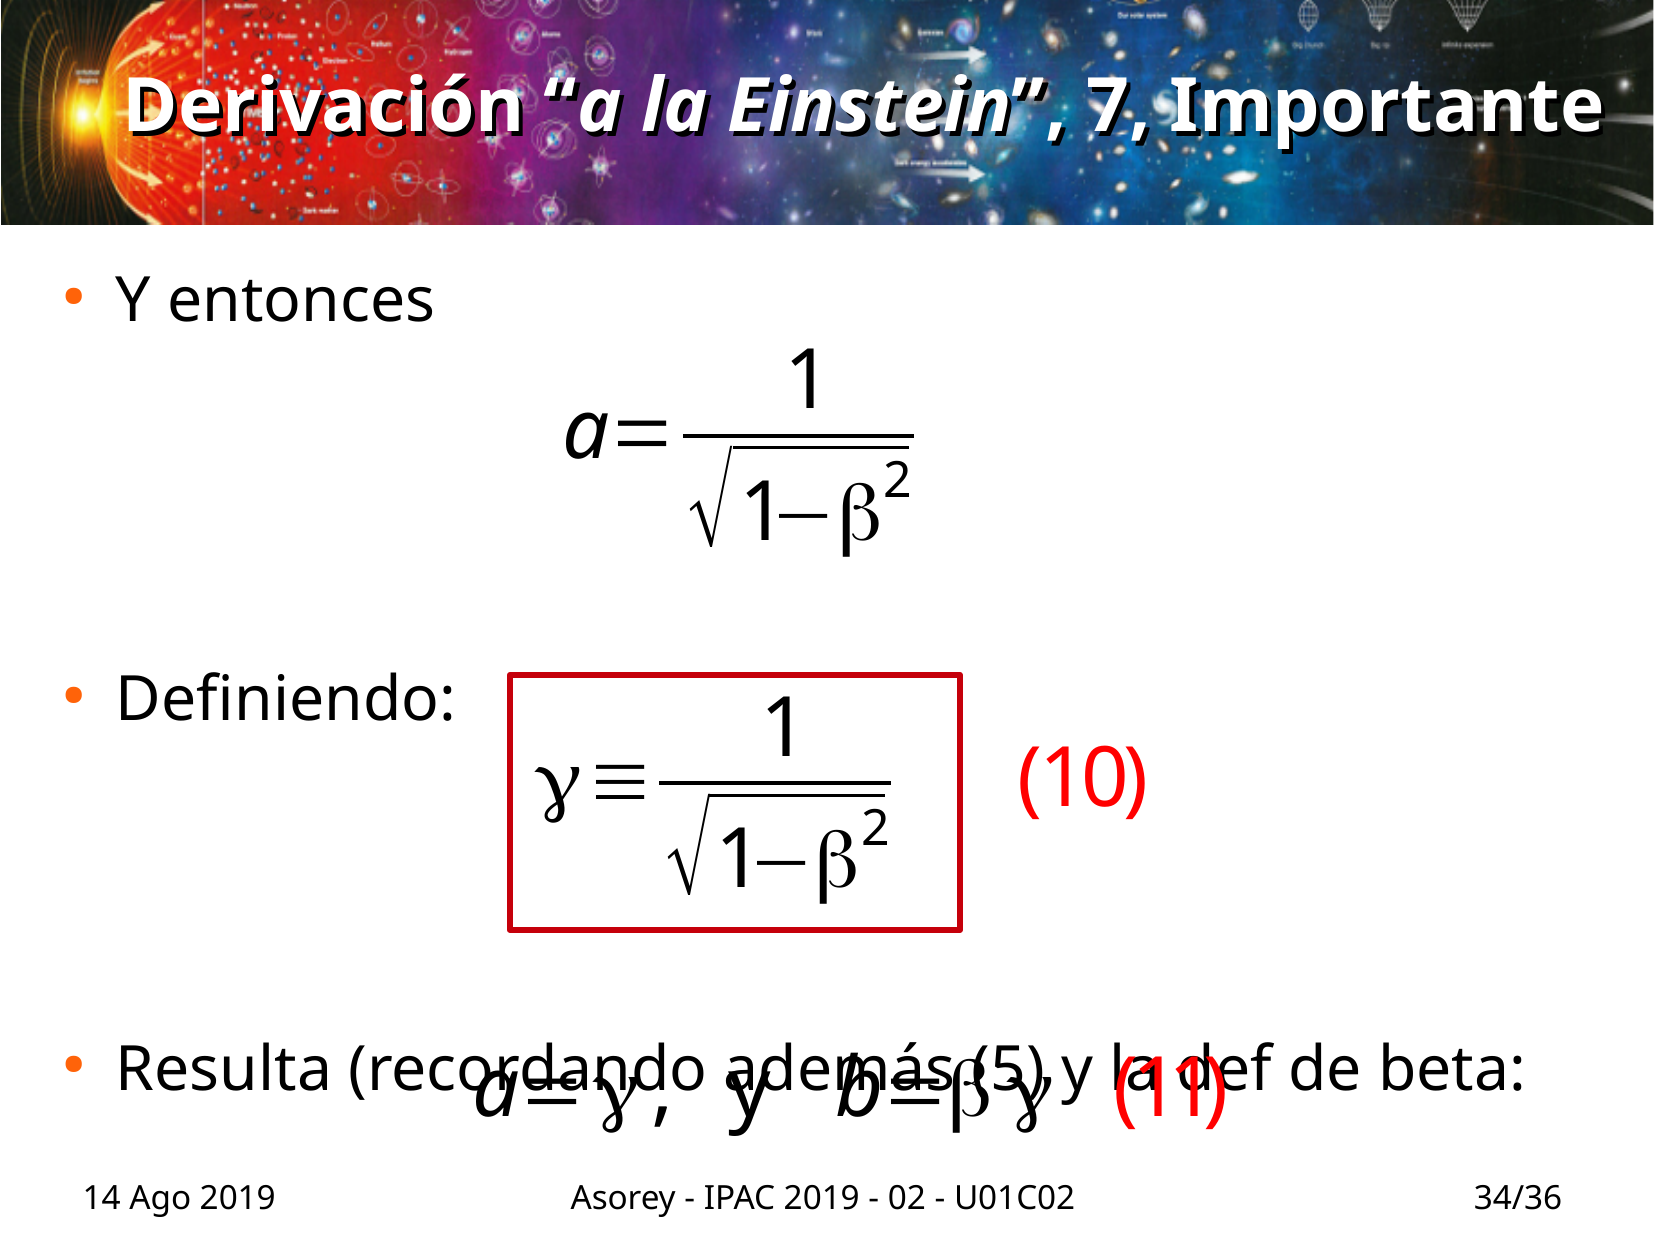

# Derivación “a la Einstein”, 7, Importante
Y entonces
Definiendo:
Resulta (recordando además (5) y la def de beta:
14 Ago 2019
Asorey - IPAC 2019 - 02 - U01C02
34